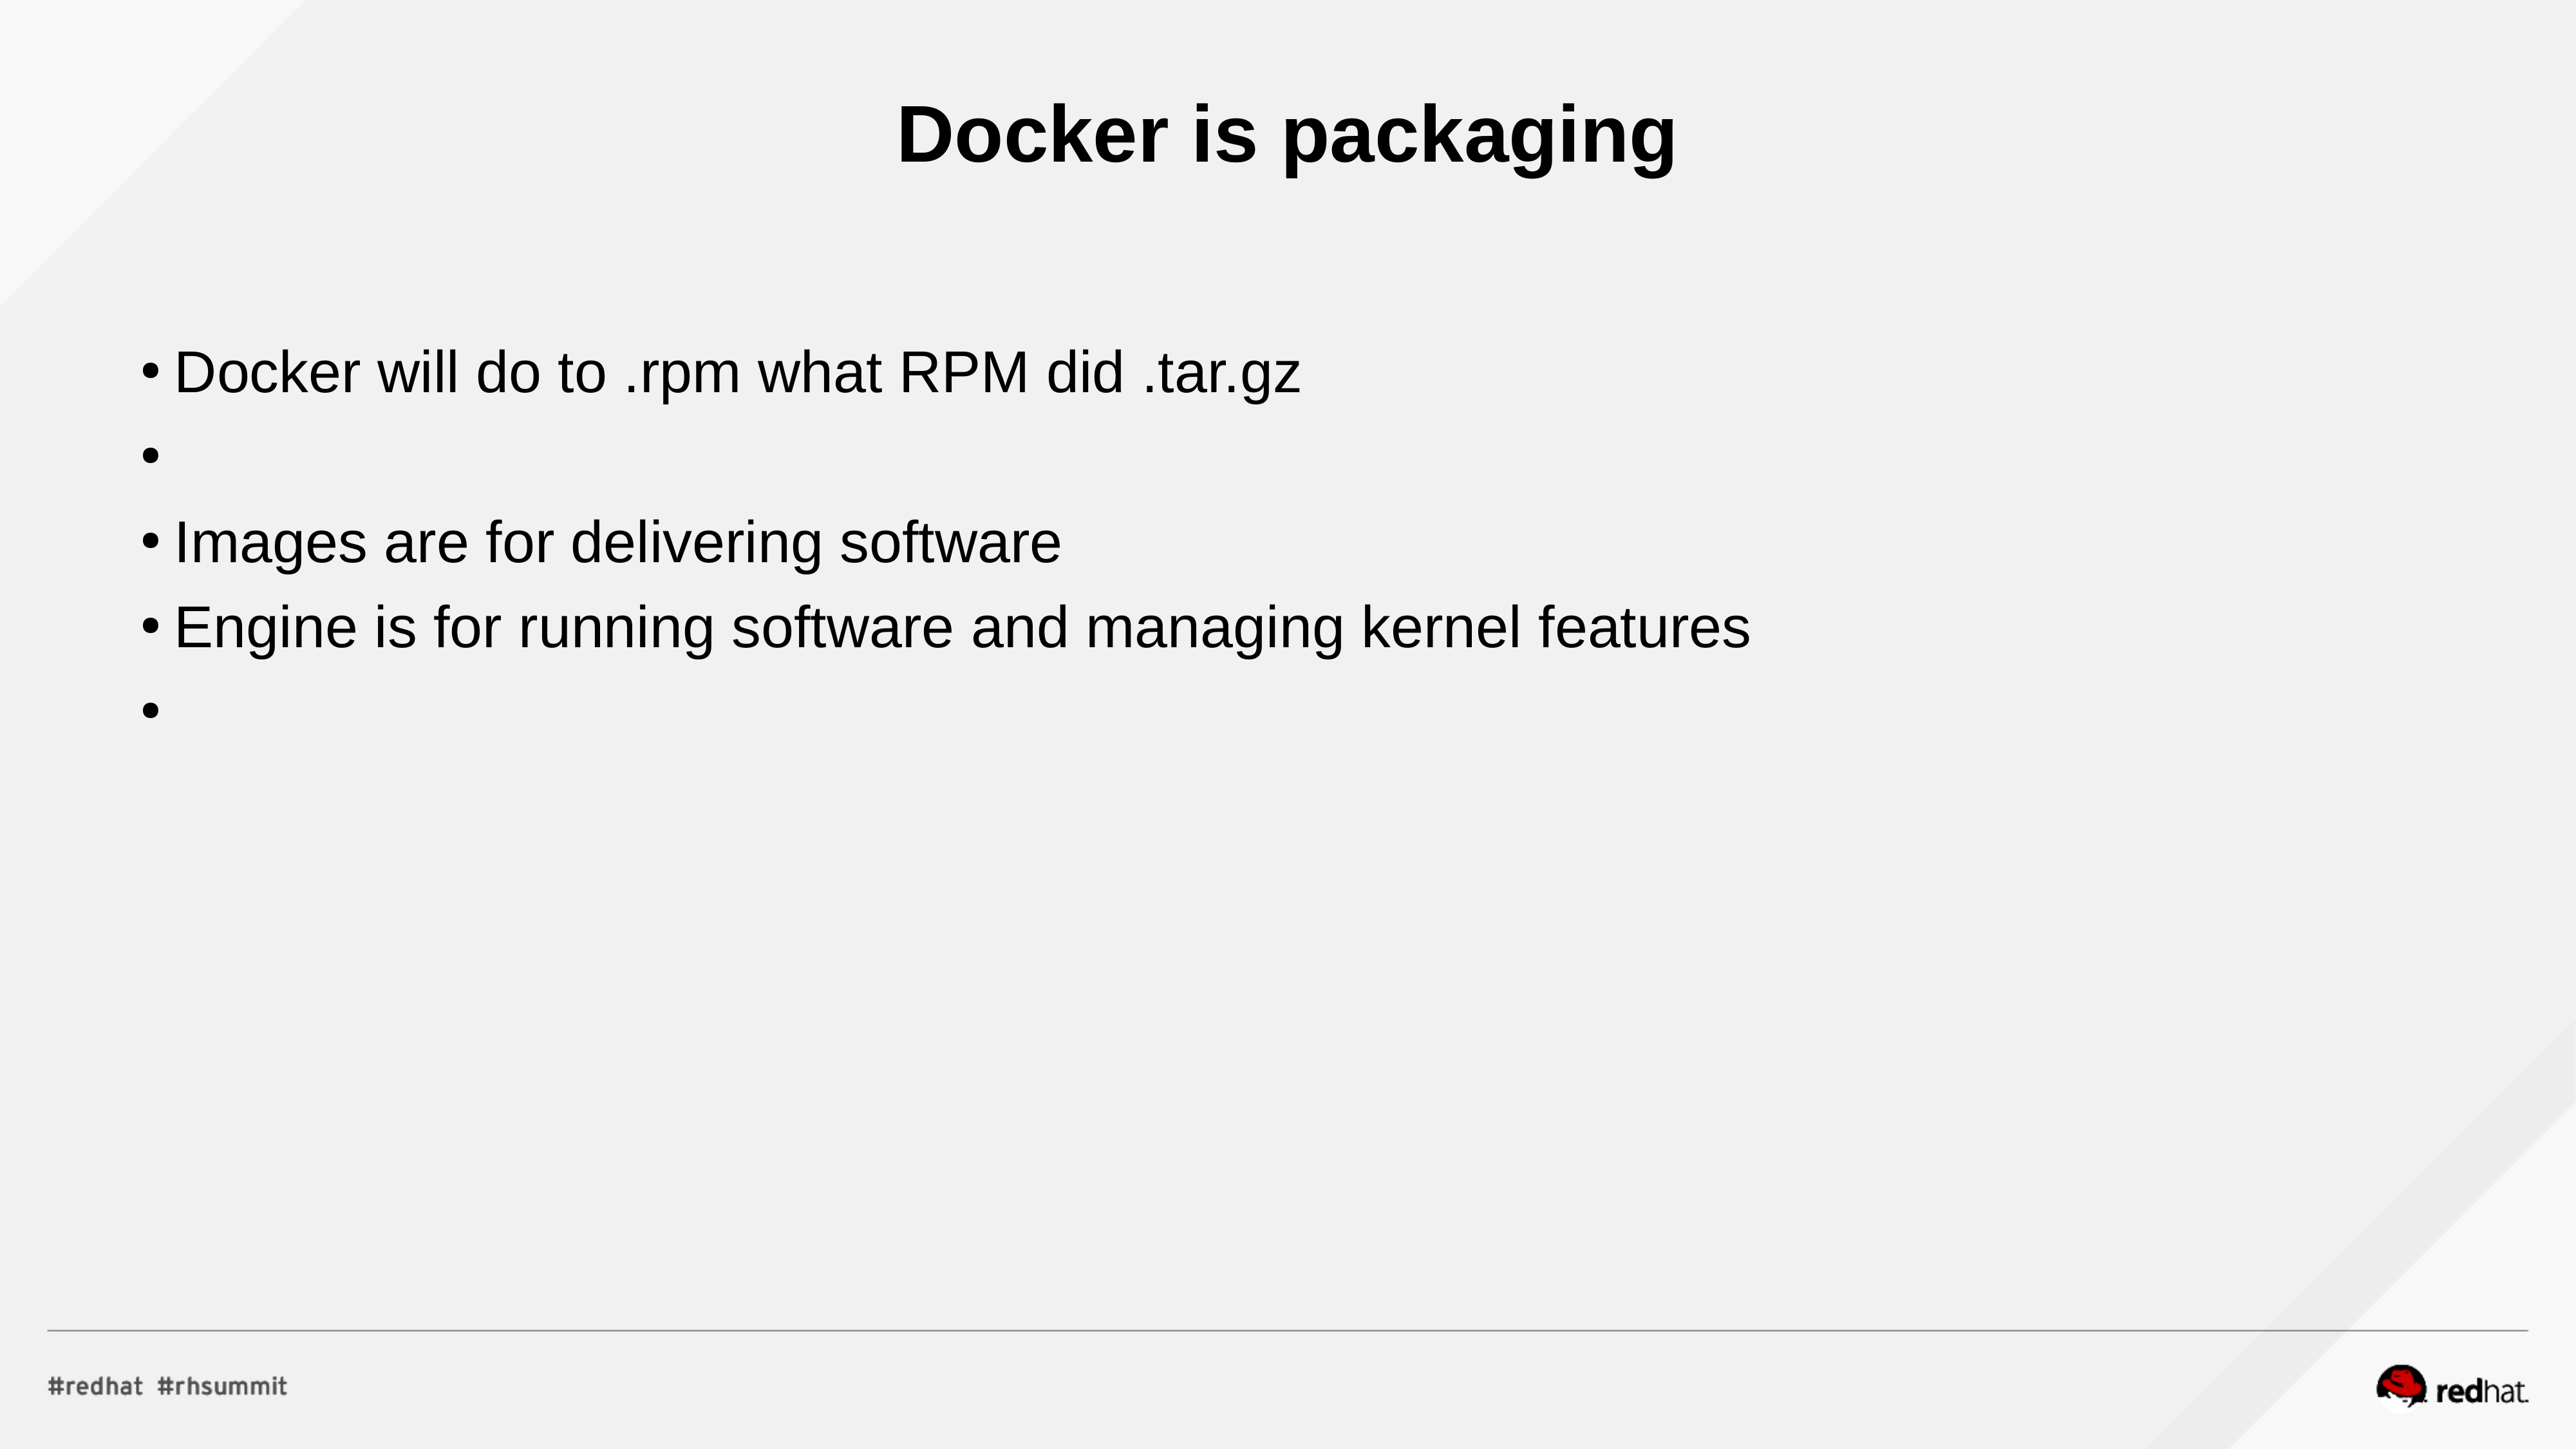

# Docker is packaging
Docker will do to .rpm what RPM did .tar.gz
Images are for delivering software
Engine is for running software and managing kernel features